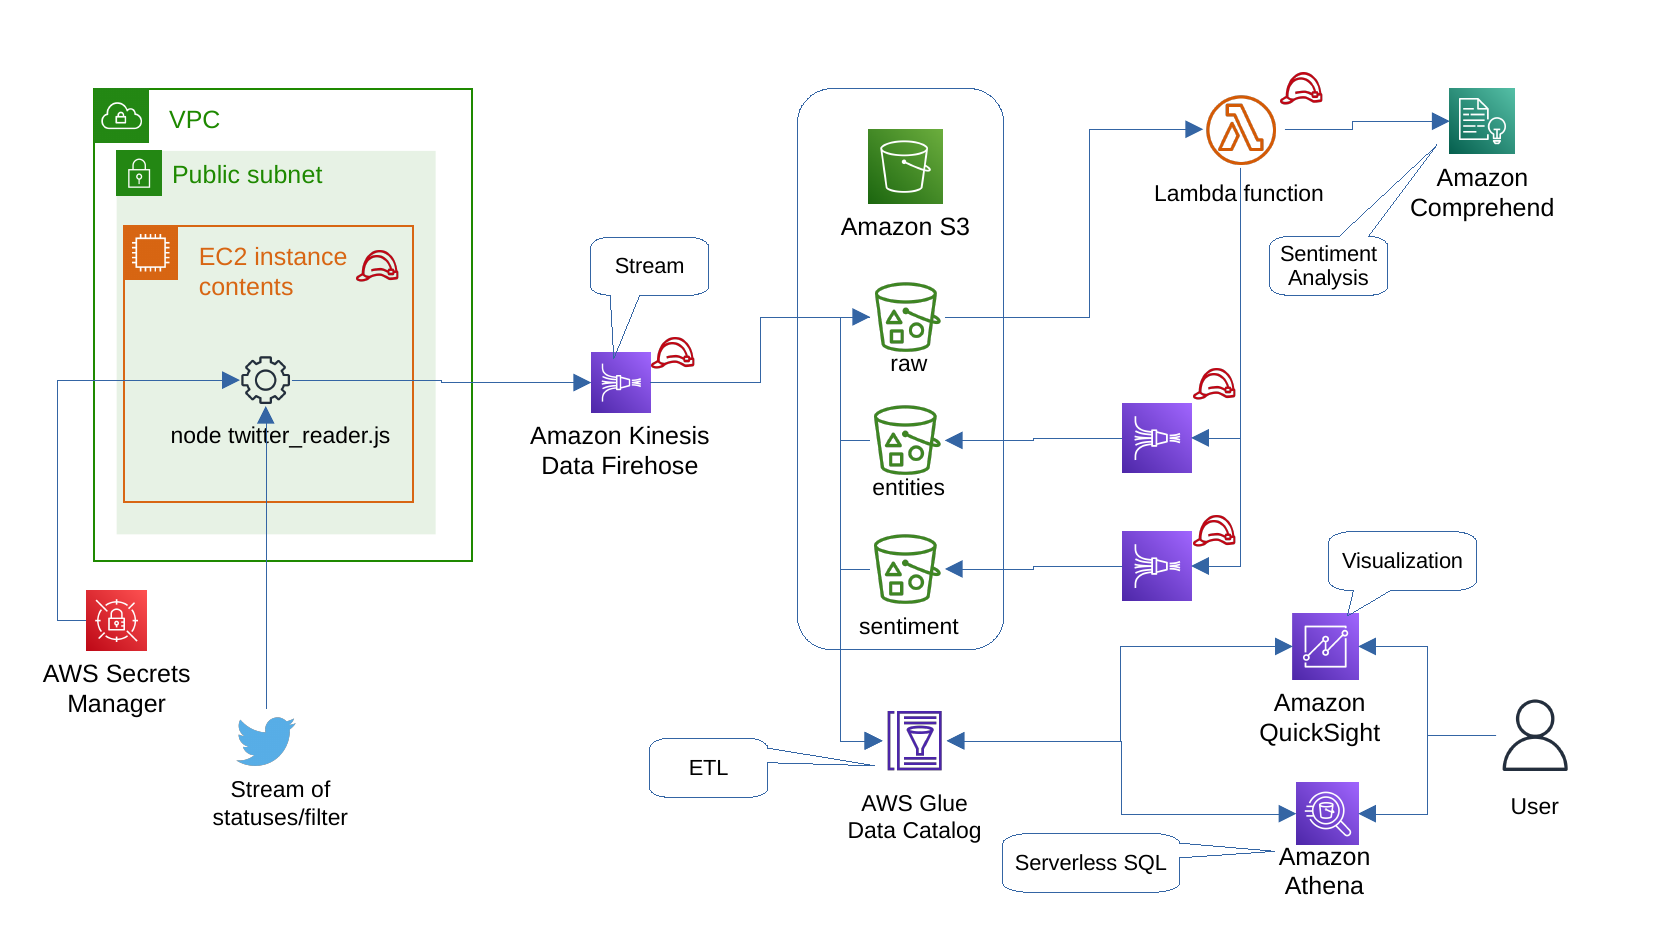

VPC
Public subnet
Amazon Comprehend
Lambda function
Amazon S3
EC2 instance contents
Sentiment
Analysis
Stream
raw
Amazon Kinesis
Data Firehose
node twitter_reader.js
entities
Visualization
sentiment
AWS Secrets Manager
Amazon QuickSight
ETL
Stream of statuses/filter
AWS Glue
Data Catalog
User
Amazon Athena
Serverless SQL